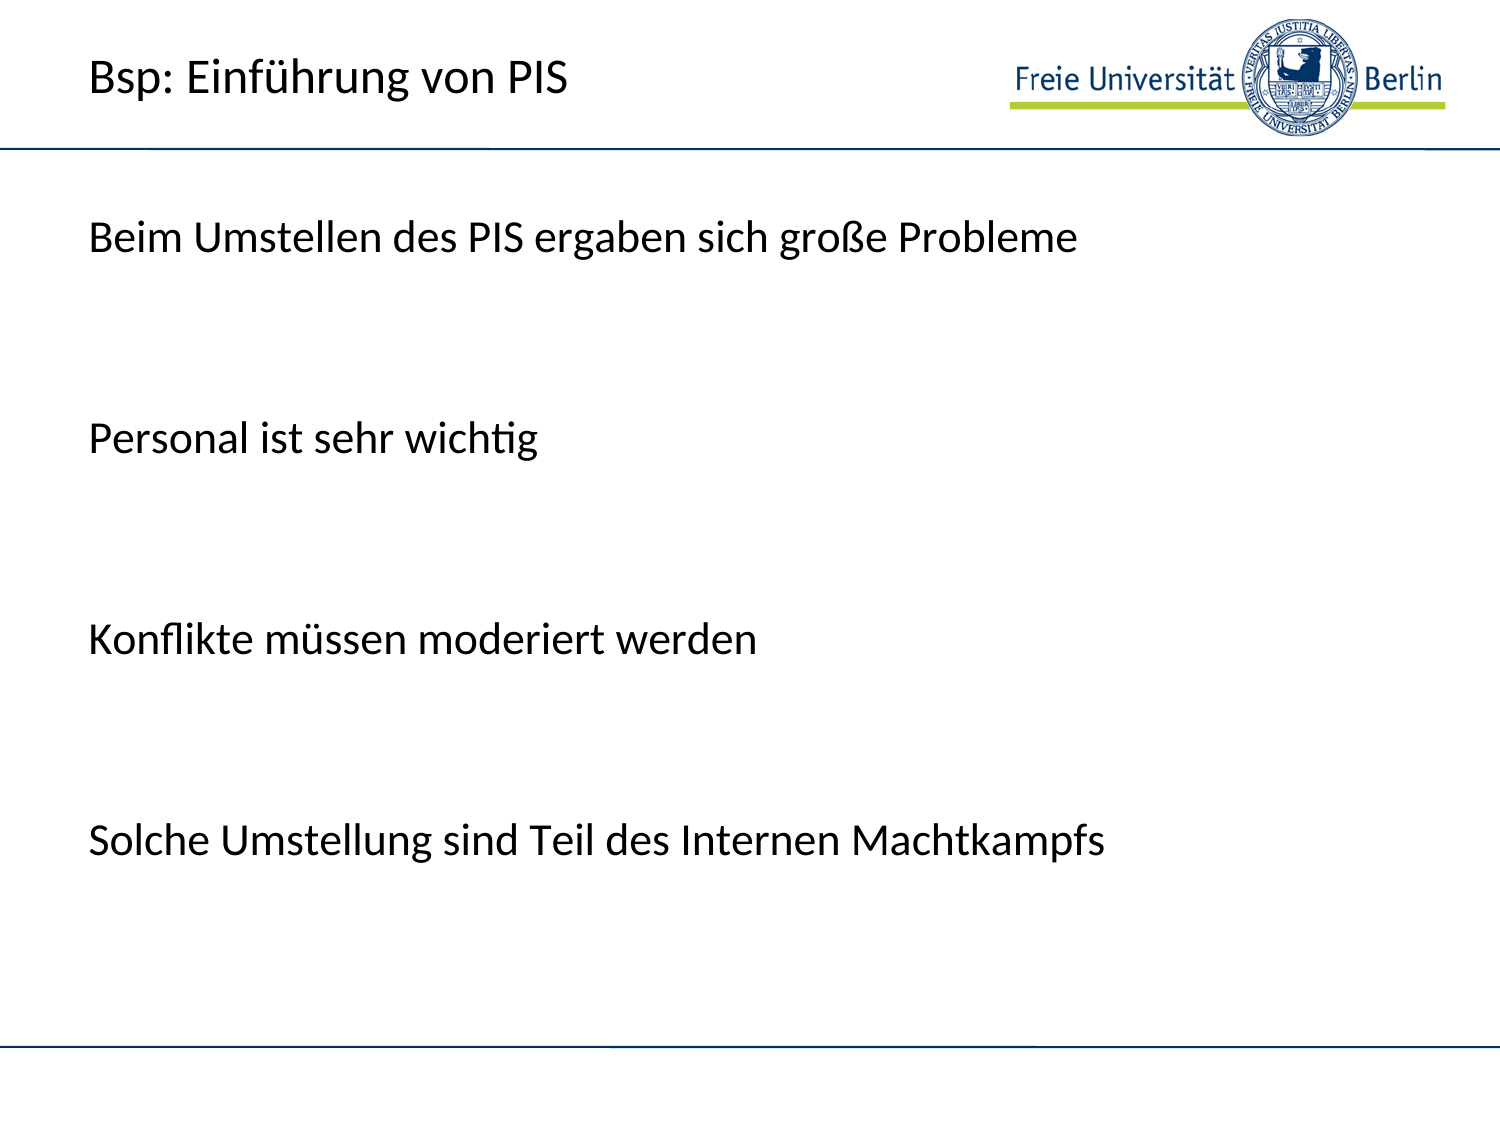

# Bsp: Einführung von PIS
Beim Umstellen des PIS ergaben sich große Probleme
Personal ist sehr wichtig
Konflikte müssen moderiert werden
Solche Umstellung sind Teil des Internen Machtkampfs